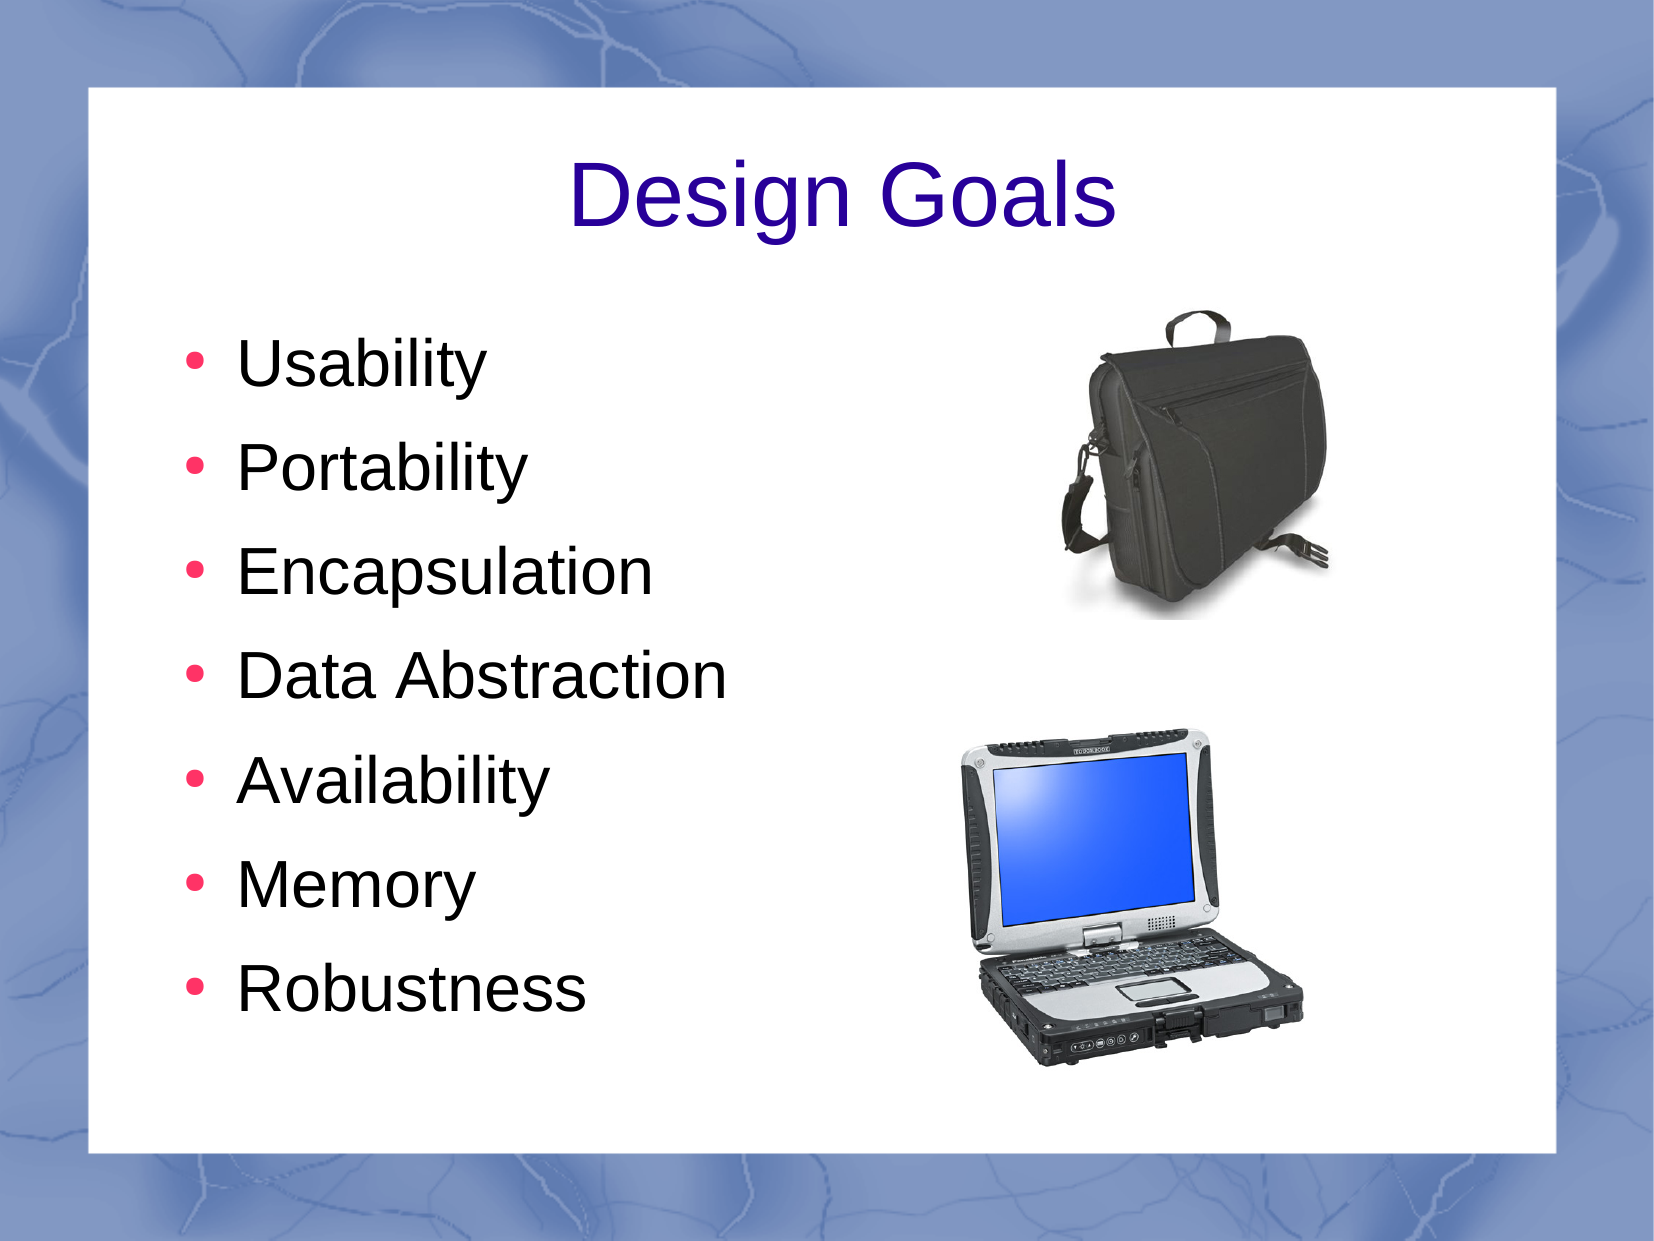

# Design Goals
Usability
Portability
Encapsulation
Data Abstraction
Availability
Memory
Robustness